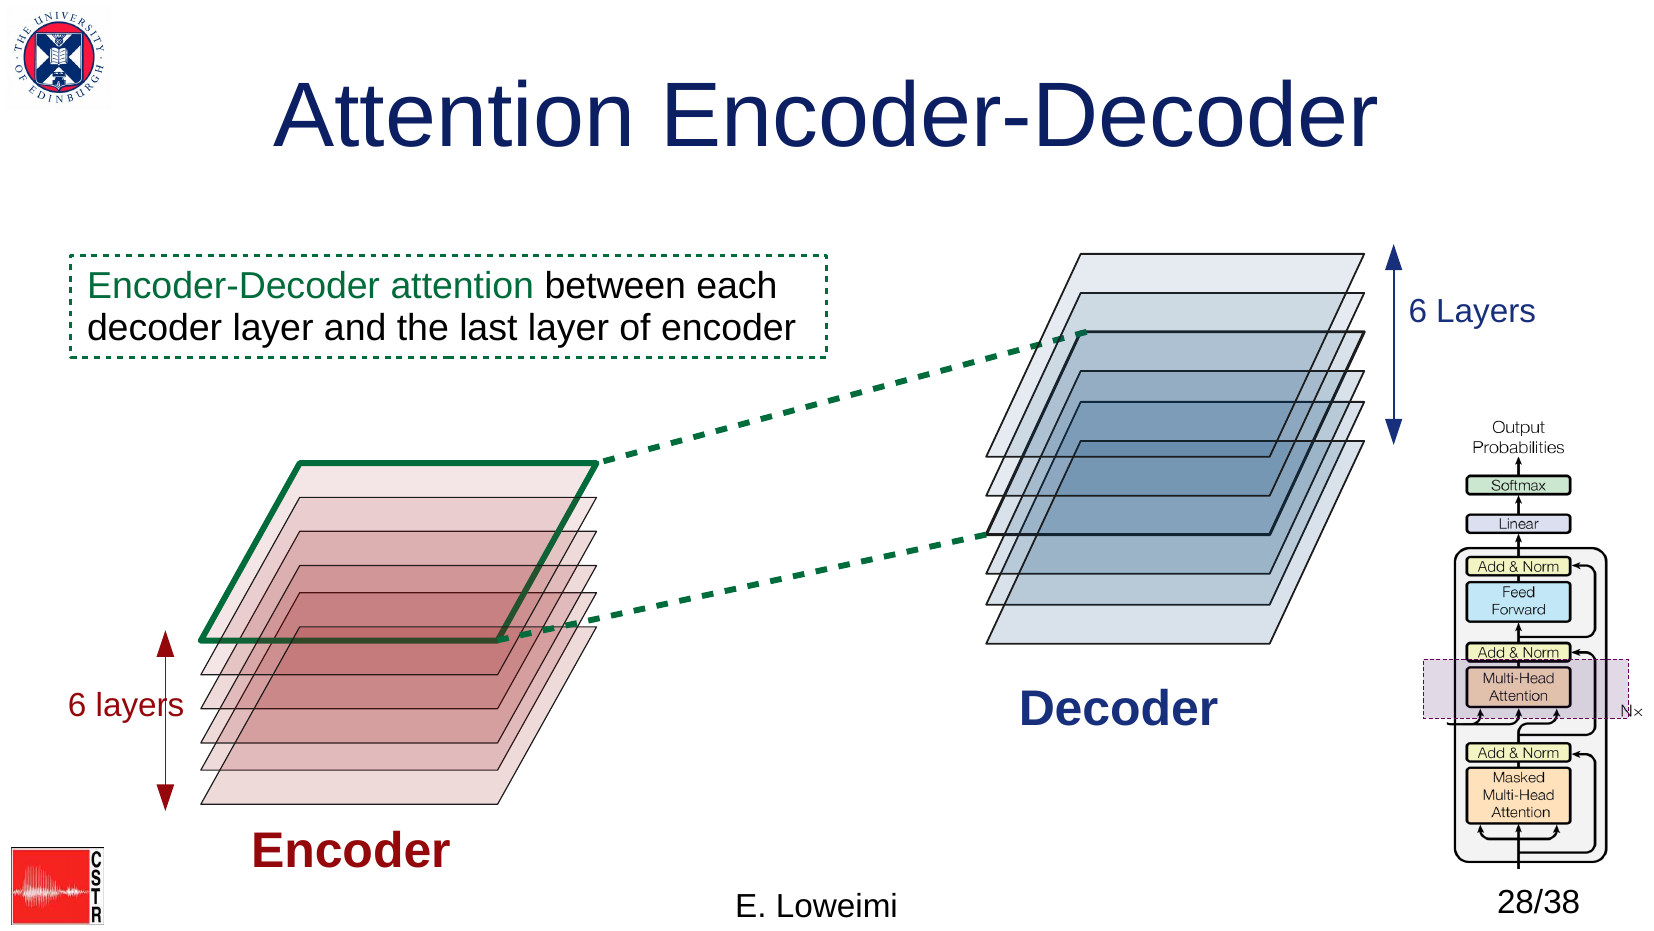

# Attention Encoder-Decoder
Encoder-Decoder attention between each decoder layer and the last layer of encoder
6 Layers
Decoder
6 layers
Encoder
28/38
E. Loweimi